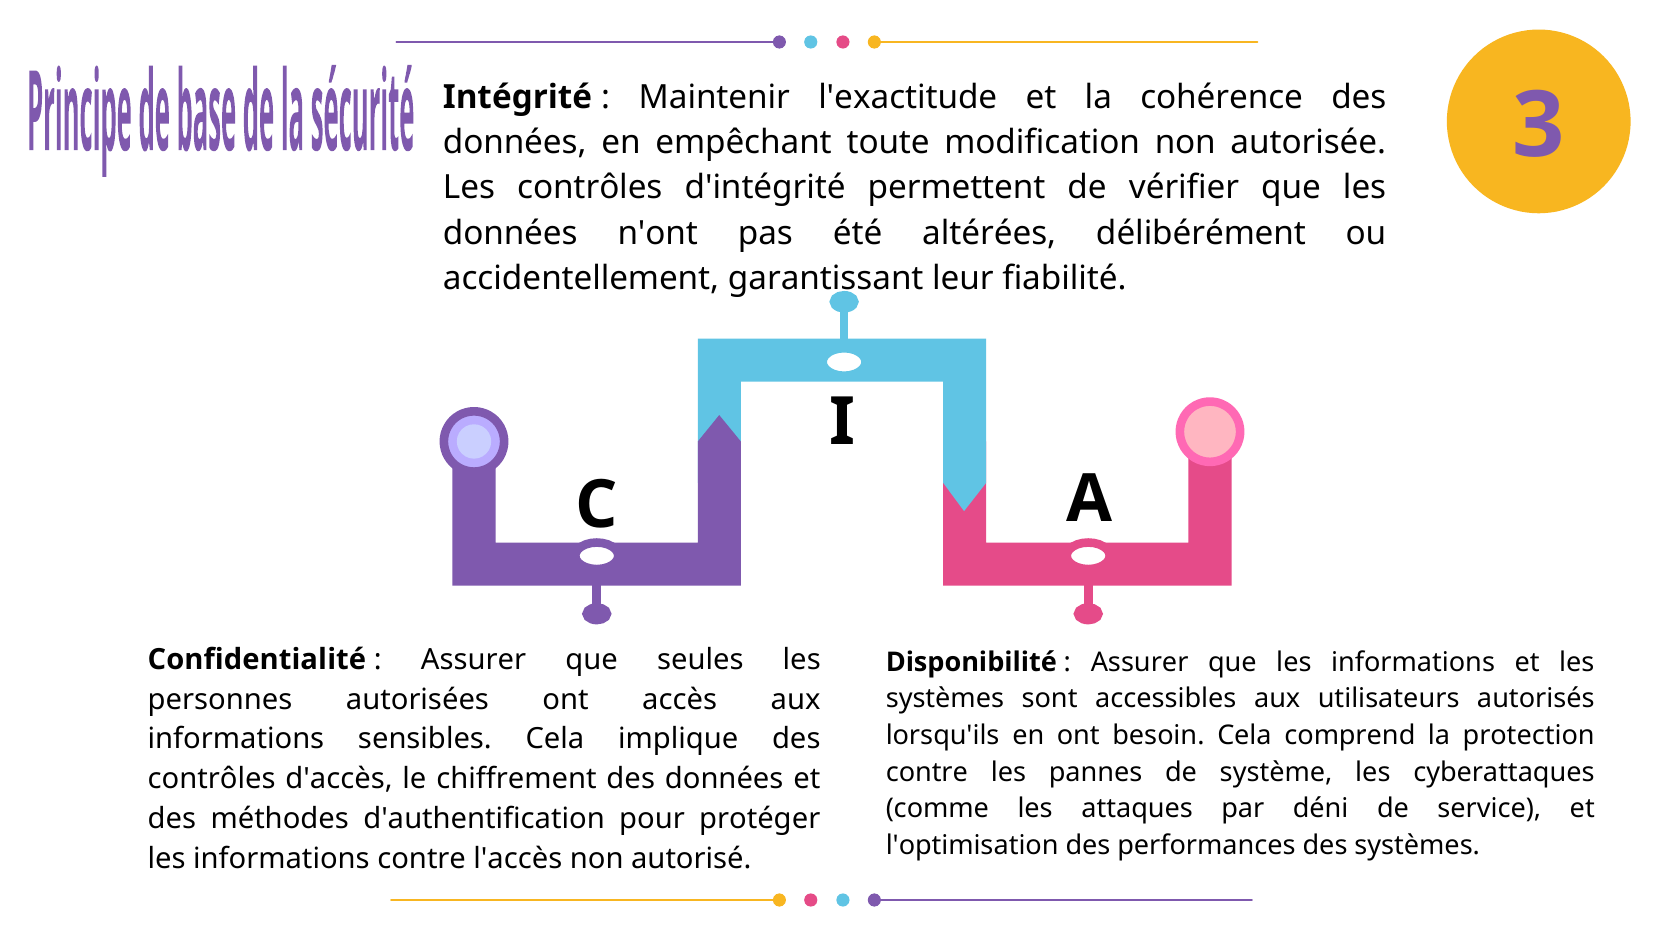

3
Intégrité : Maintenir l'exactitude et la cohérence des données, en empêchant toute modification non autorisée. Les contrôles d'intégrité permettent de vérifier que les données n'ont pas été altérées, délibérément ou accidentellement, garantissant leur fiabilité.
Principe de base de la sécurité
I
A
C
# Confidentialité : Assurer que seules les personnes autorisées ont accès aux informations sensibles. Cela implique des contrôles d'accès, le chiffrement des données et des méthodes d'authentification pour protéger les informations contre l'accès non autorisé.
Disponibilité : Assurer que les informations et les systèmes sont accessibles aux utilisateurs autorisés lorsqu'ils en ont besoin. Cela comprend la protection contre les pannes de système, les cyberattaques (comme les attaques par déni de service), et l'optimisation des performances des systèmes.